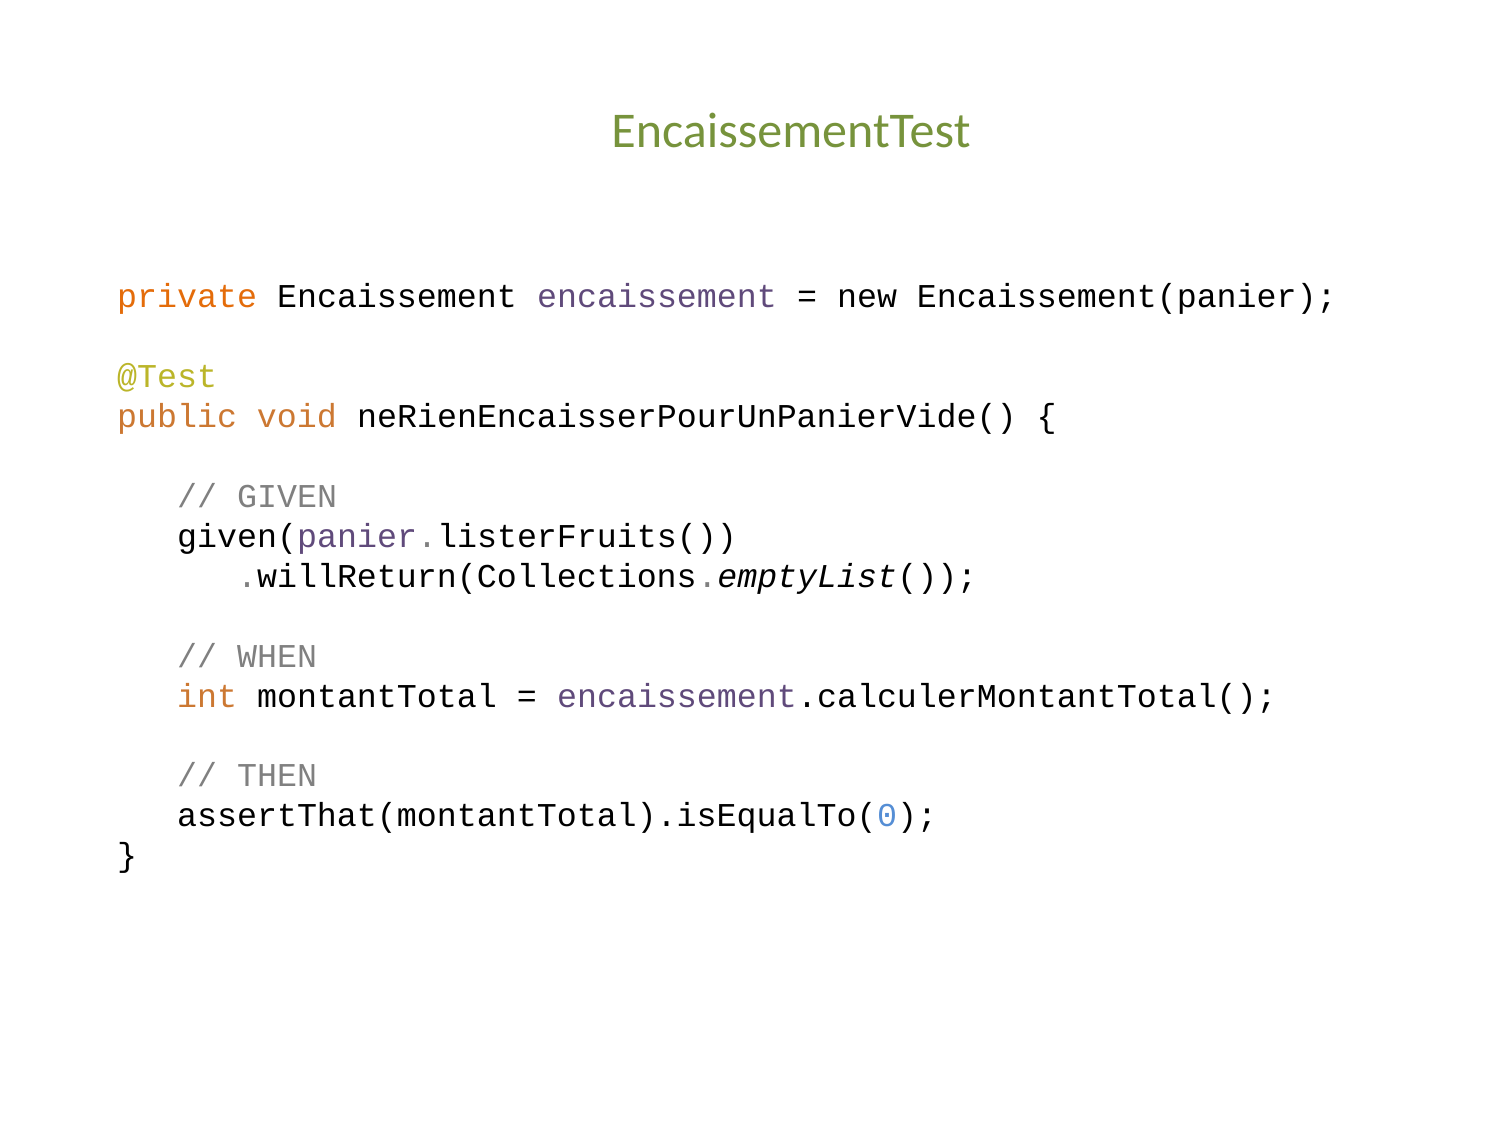

EncaissementTest
private Encaissement encaissement = new Encaissement(panier);
@Test
public void neRienEncaisserPourUnPanierVide() {
 // GIVEN
 given(panier.listerFruits())
 .willReturn(Collections.emptyList());
 // WHEN
 int montantTotal = encaissement.calculerMontantTotal();
 // THEN
 assertThat(montantTotal).isEqualTo(0);
}